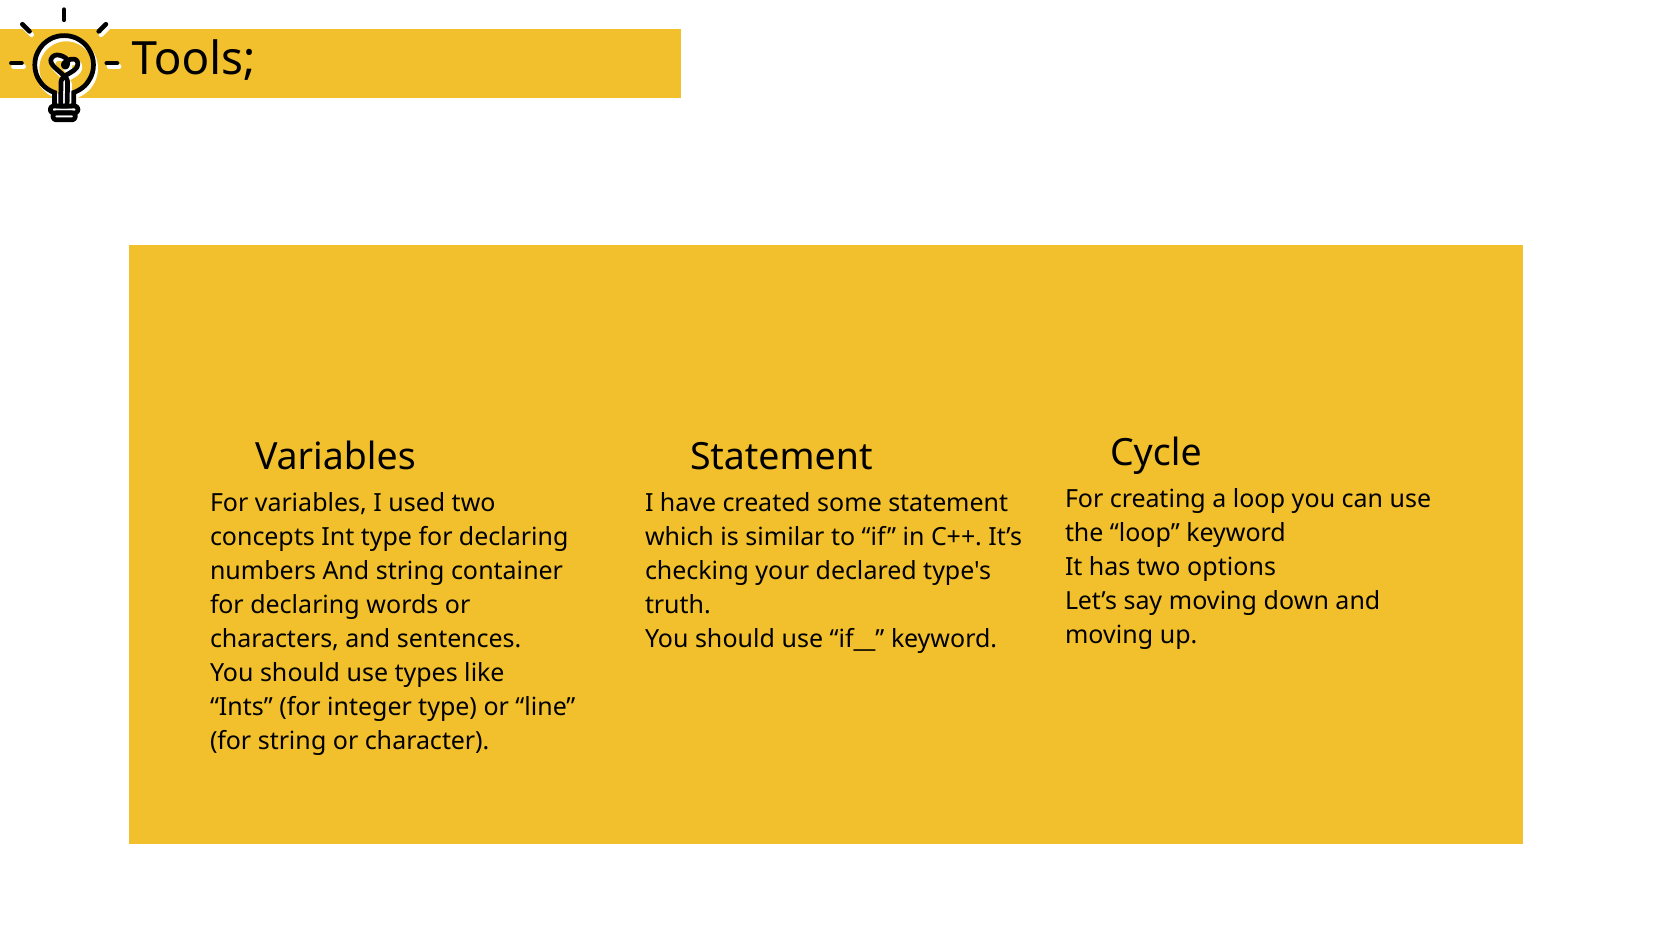

# Tools;
Cycle
Variables
Statement
For creating a loop you can use the “loop” keyword
It has two options
Let’s say moving down and moving up.
For variables, I used two concepts Int type for declaring numbers And string container for declaring words or characters, and sentences.
You should use types like
“Ints” (for integer type) or “line”
(for string or character).
I have created some statement which is similar to “if” in C++. It’s checking your declared type's truth.
You should use “if__” keyword.